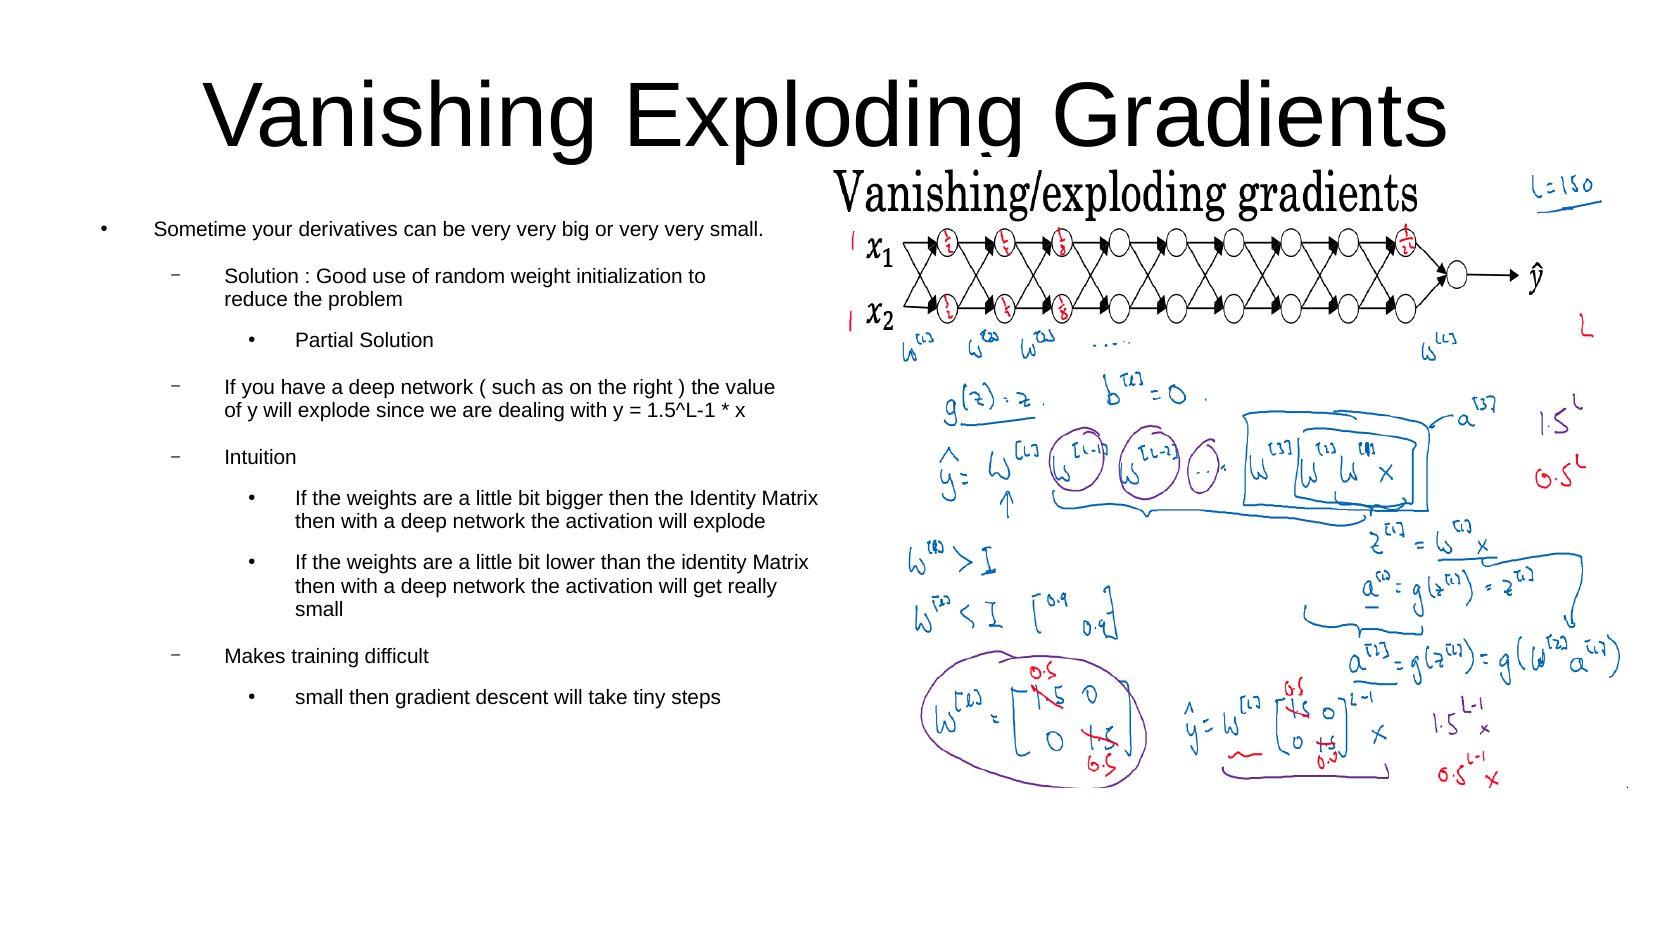

# Vanishing Exploding Gradients
Sometime your derivatives can be very very big or very very small.
Solution : Good use of random weight initialization to
reduce the problem
Partial Solution
If you have a deep network ( such as on the right ) the value
of y will explode since we are dealing with y = 1.5^L-1 * x
Intuition
If the weights are a little bit bigger then the Identity Matrix
then with a deep network the activation will explode
If the weights are a little bit lower than the identity Matrix
then with a deep network the activation will get really
small
Makes training difficult
small then gradient descent will take tiny steps